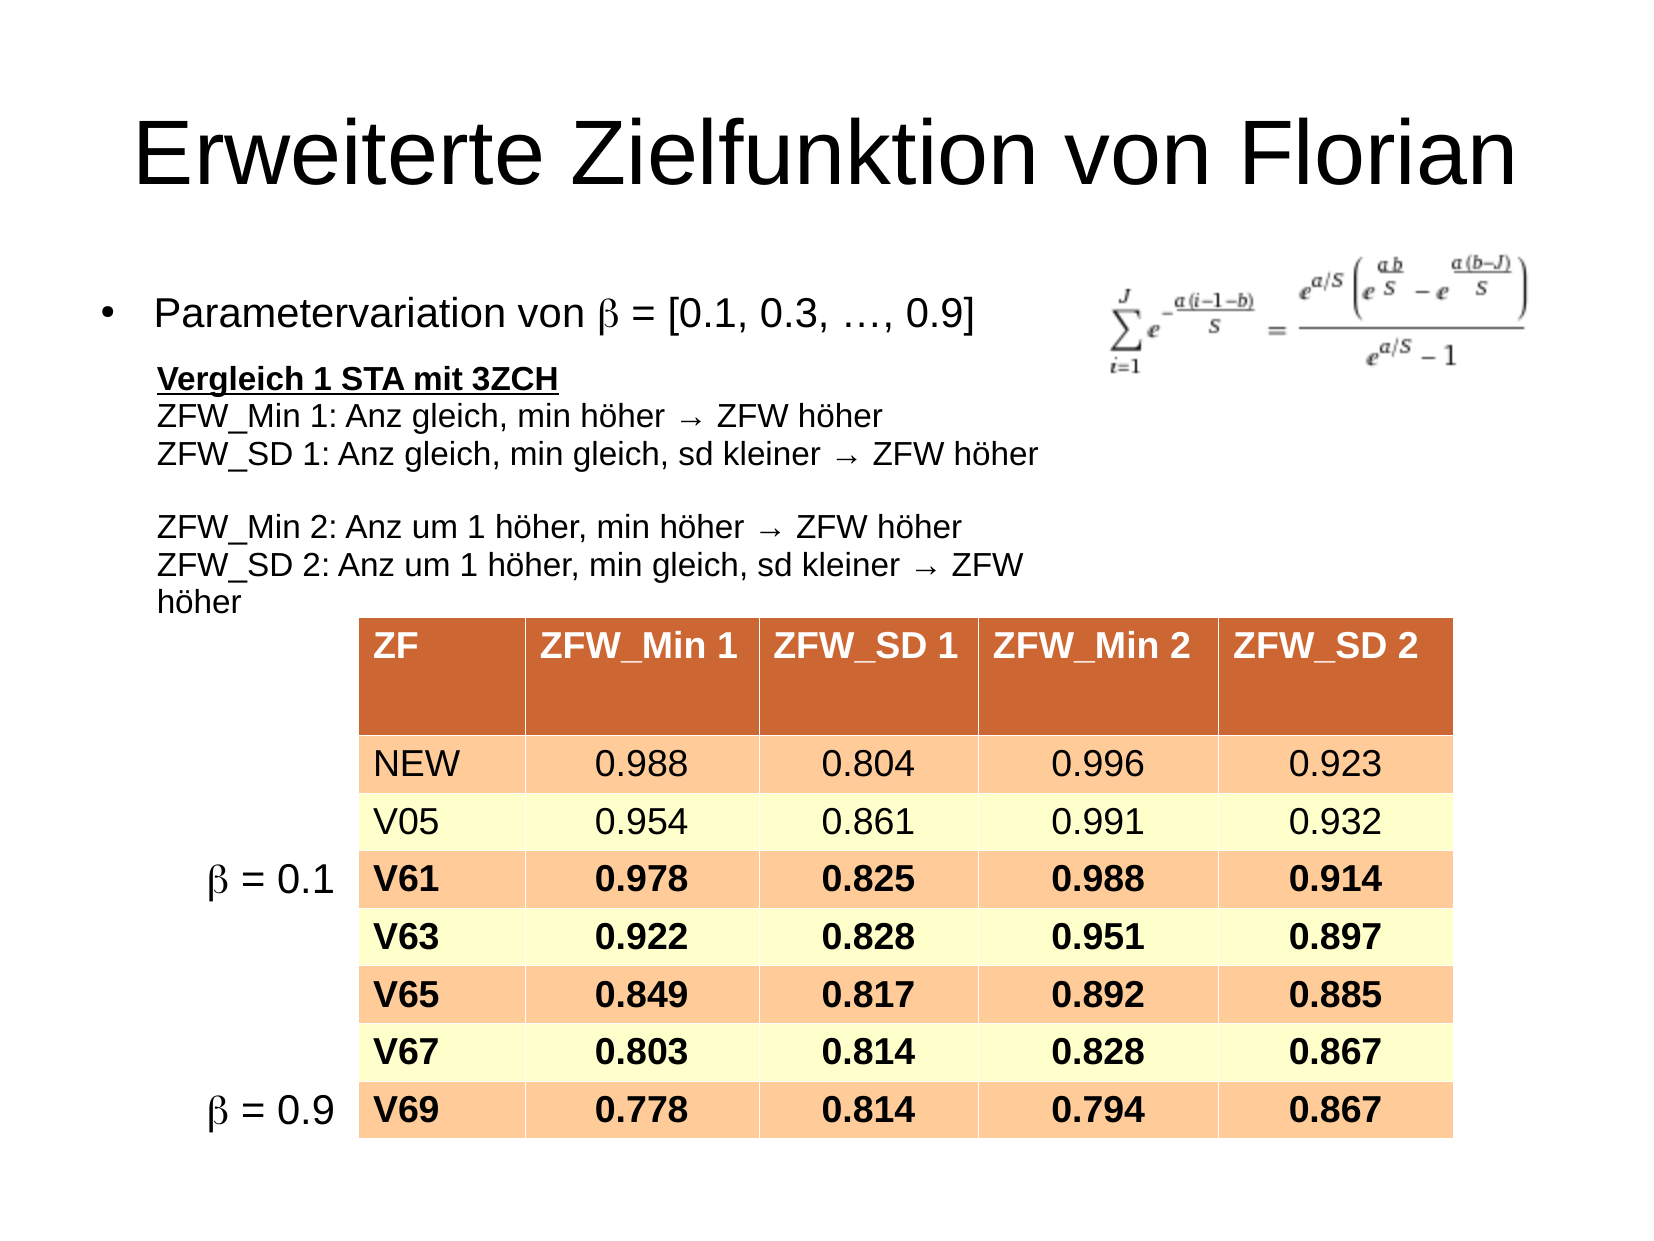

# Erweiterte Zielfunktion von Florian
Parametervariation von β = [0.1, 0.3, …, 0.9]
Vergleich 1 STA mit 3ZCH
ZFW_Min 1: Anz gleich, min höher → ZFW höher
ZFW_SD 1: Anz gleich, min gleich, sd kleiner → ZFW höher
ZFW_Min 2: Anz um 1 höher, min höher → ZFW höher
ZFW_SD 2: Anz um 1 höher, min gleich, sd kleiner → ZFW höher
| ZF | ZFW\_Min 1 | ZFW\_SD 1 | ZFW\_Min 2 | ZFW\_SD 2 |
| --- | --- | --- | --- | --- |
| NEW | 0.988 | 0.804 | 0.996 | 0.923 |
| V05 | 0.954 | 0.861 | 0.991 | 0.932 |
| V61 | 0.978 | 0.825 | 0.988 | 0.914 |
| V63 | 0.922 | 0.828 | 0.951 | 0.897 |
| V65 | 0.849 | 0.817 | 0.892 | 0.885 |
| V67 | 0.803 | 0.814 | 0.828 | 0.867 |
| V69 | 0.778 | 0.814 | 0.794 | 0.867 |
β = 0.1
β = 0.9